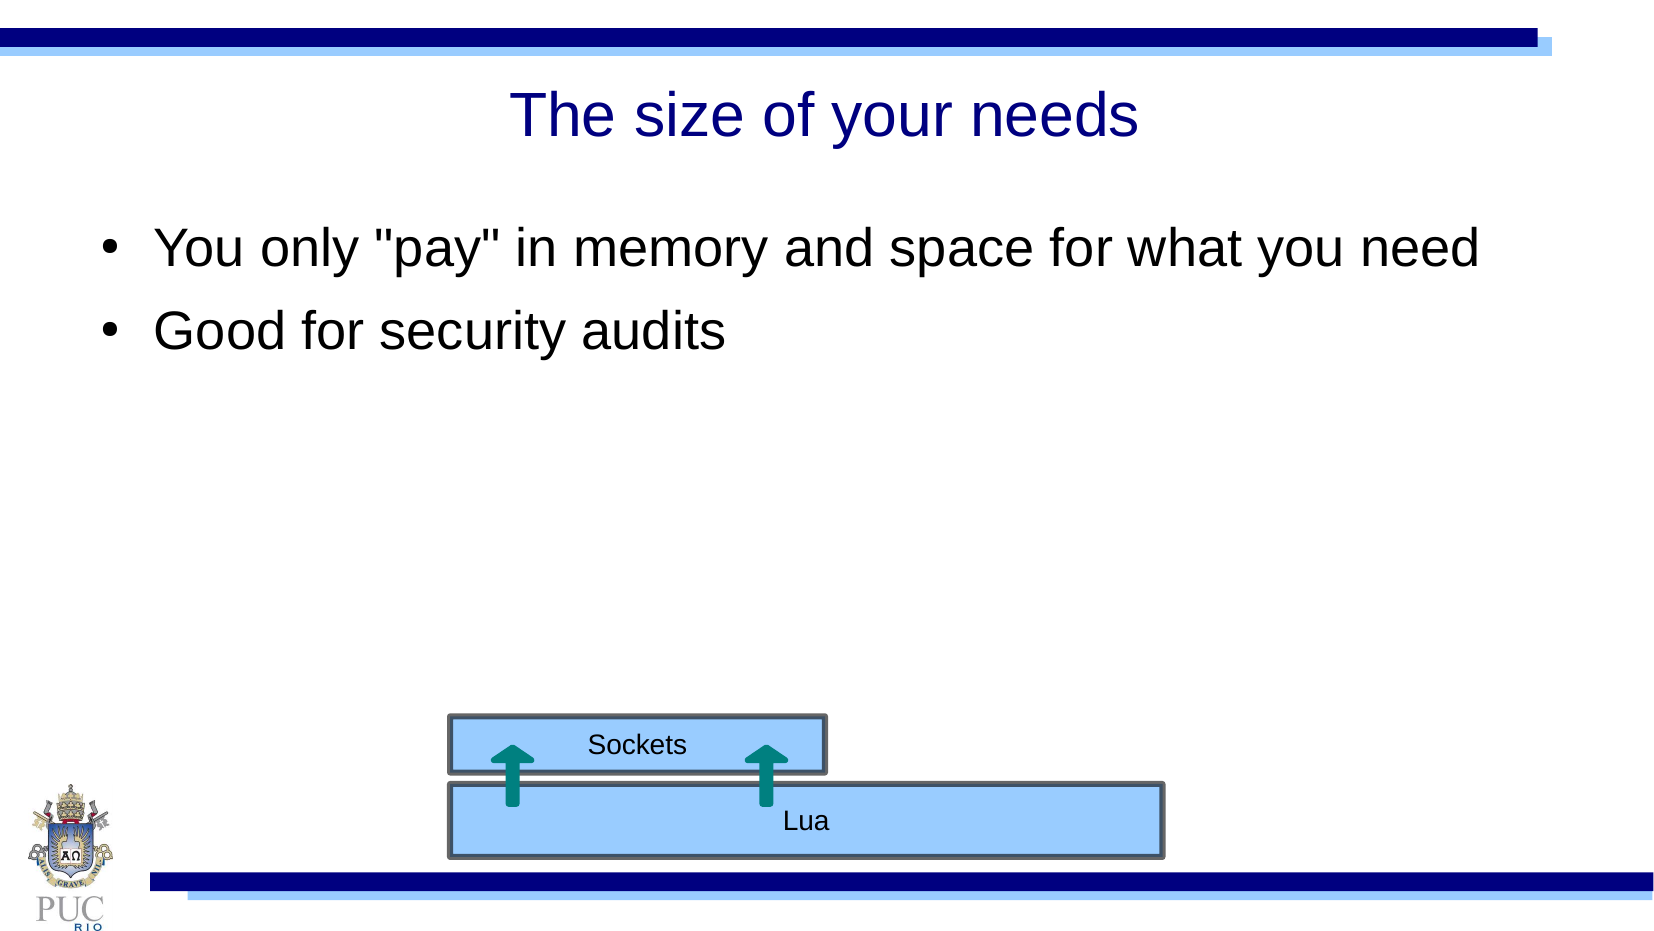

# The size of your needs
You only "pay" in memory and space for what you need
Good for security audits
Sockets
Lua